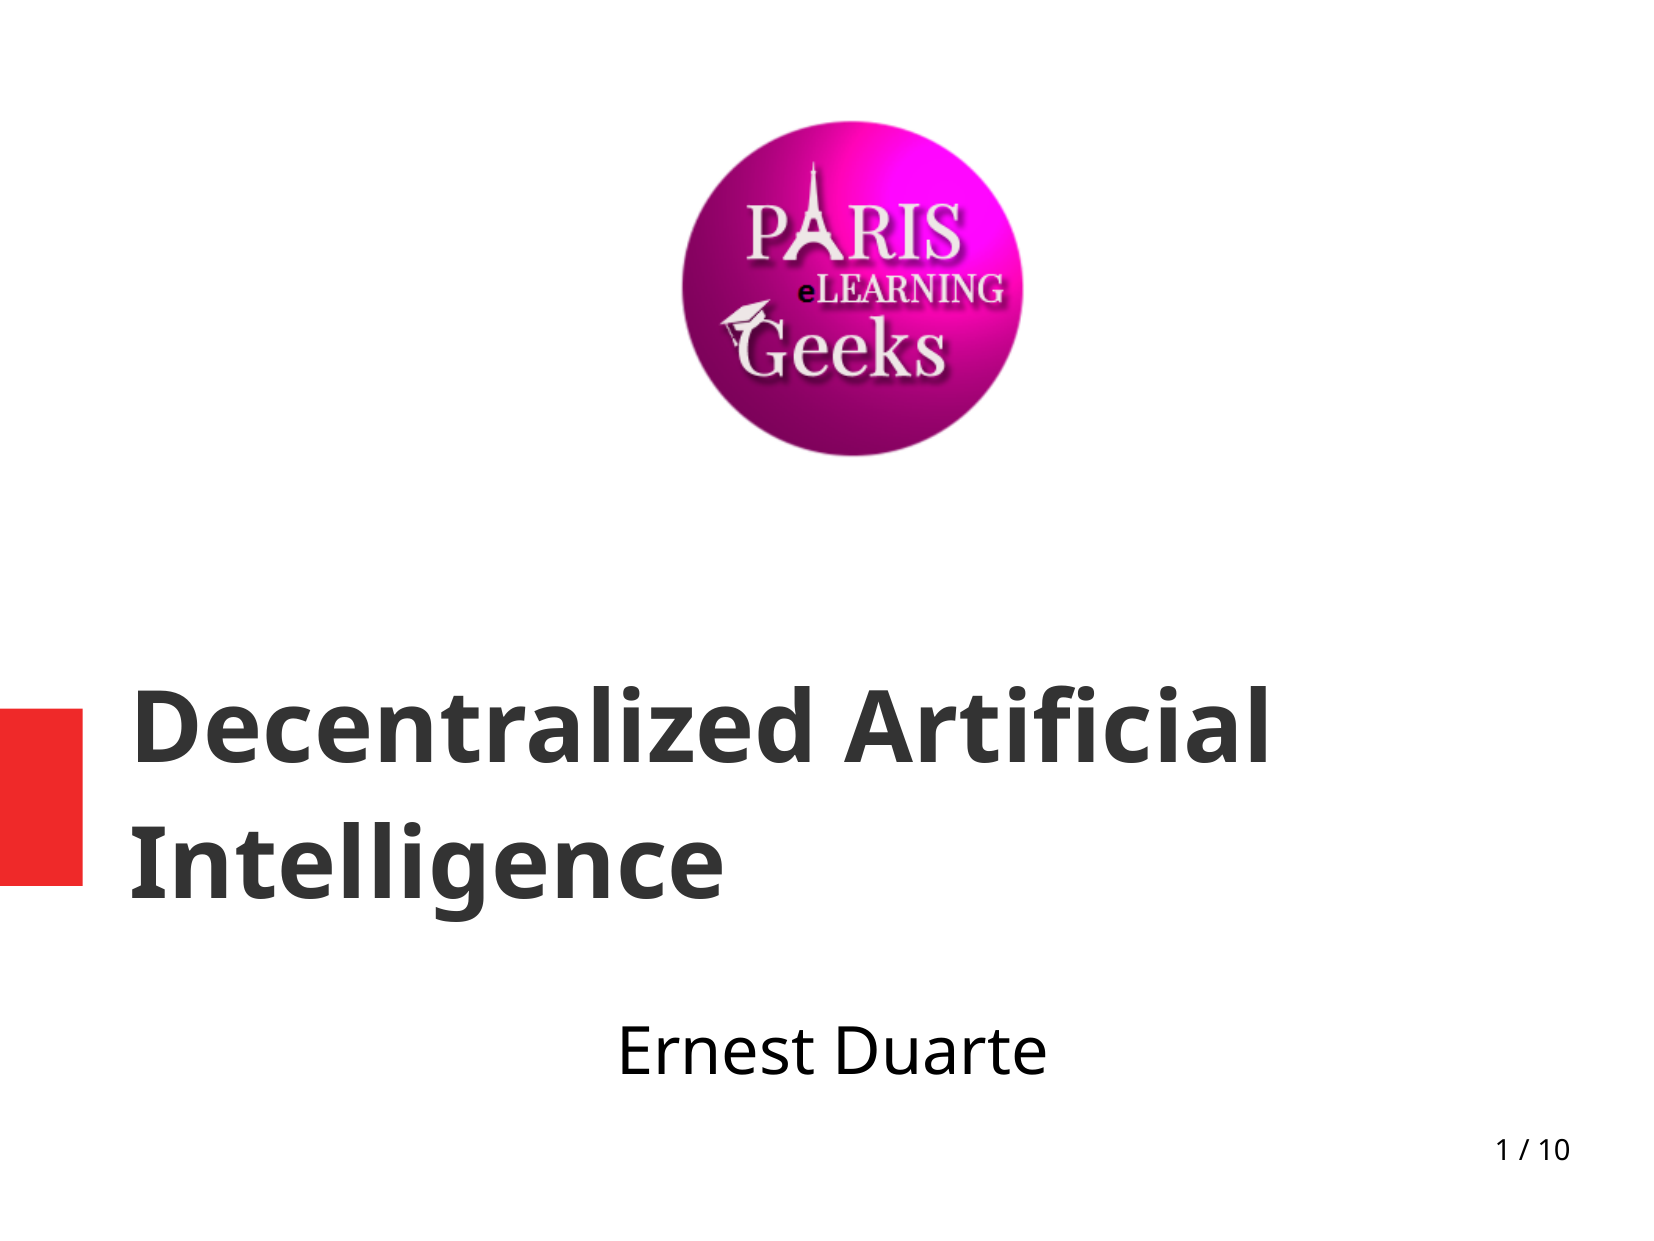

# Decentralized Artificial Intelligence
Ernest Duarte
1